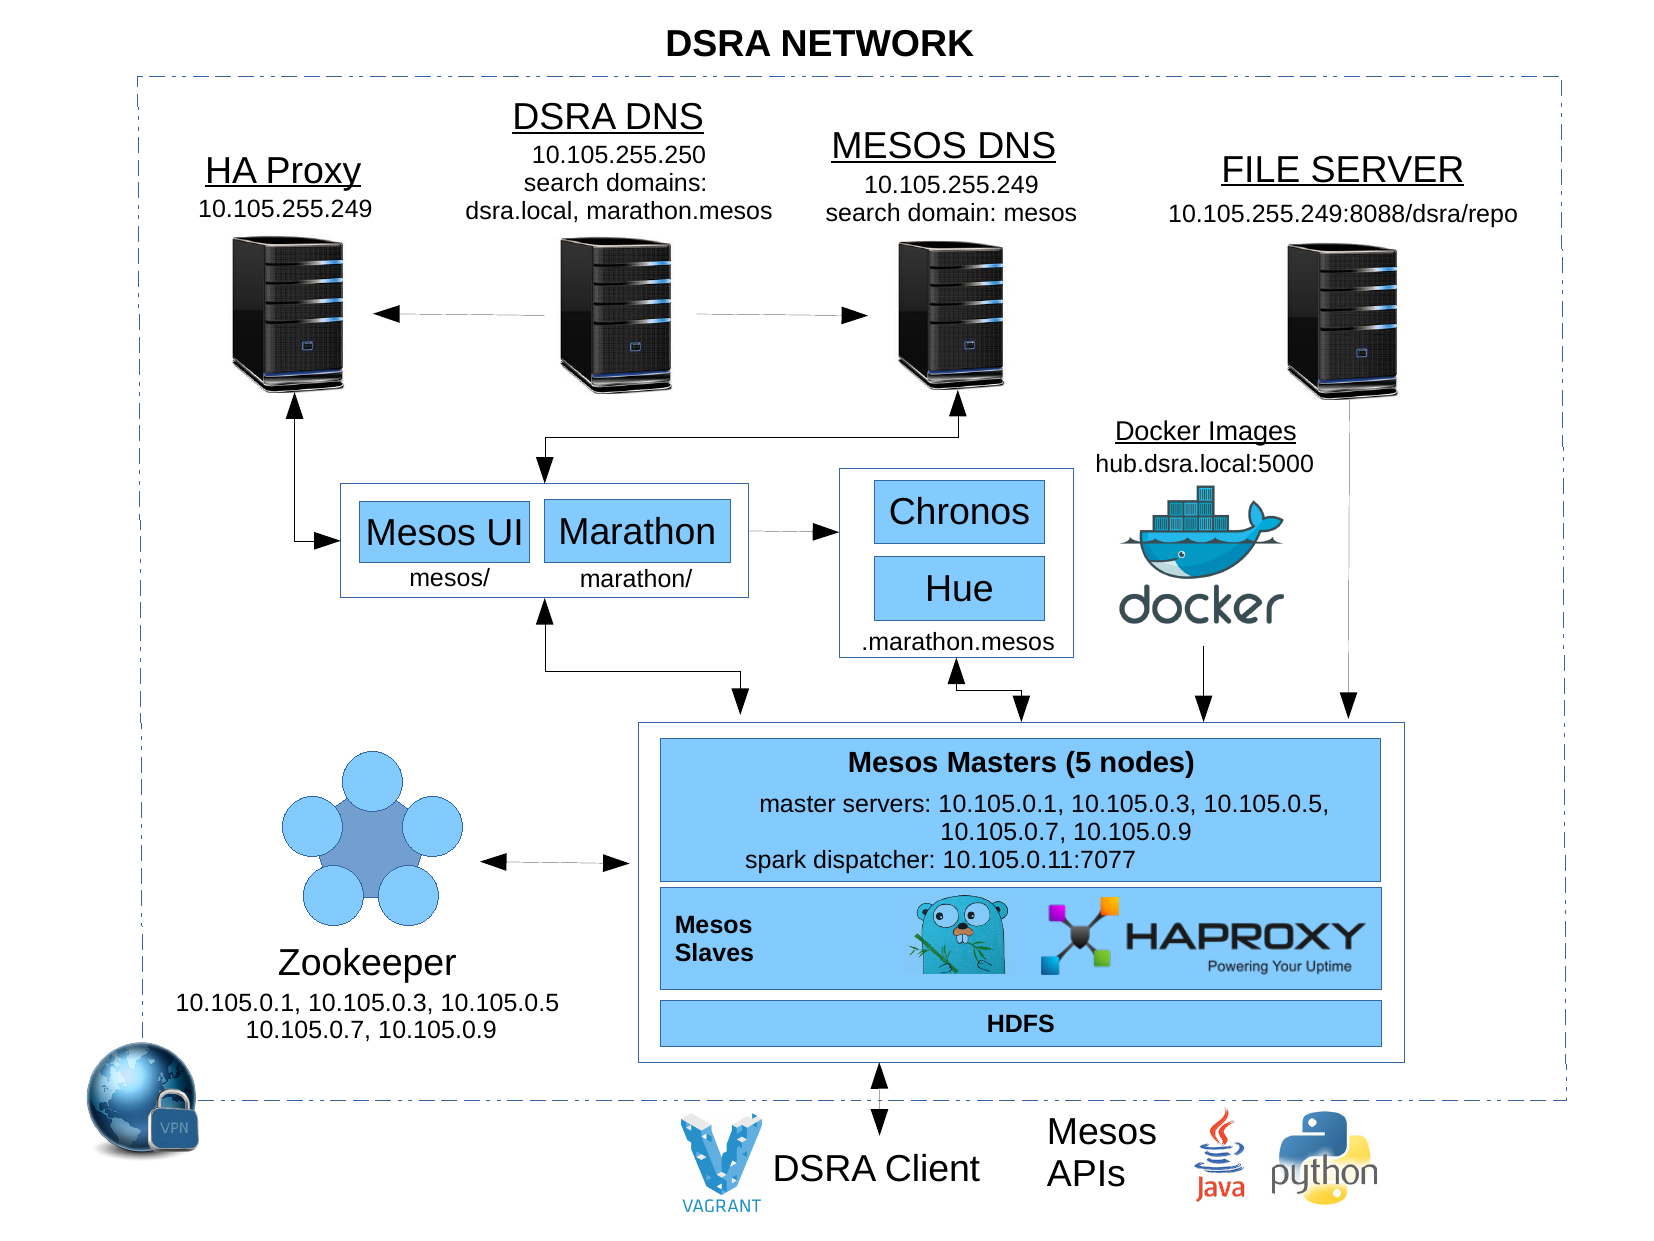

DSRA NETWORK
DSRA DNS
MESOS DNS
10.105.255.250
search domains:
dsra.local, marathon.mesos
FILE SERVER
HA Proxy
10.105.255.249
search domain: mesos
10.105.255.249
10.105.255.249:8088/dsra/repo
Docker Images
hub.dsra.local:5000
Chronos
Marathon
Mesos UI
mesos/
Hue
marathon/
.marathon.mesos
Mesos Masters (5 nodes)
 master servers: 10.105.0.1, 10.105.0.3, 10.105.0.5,
 10.105.0.7, 10.105.0.9
spark dispatcher: 10.105.0.11:7077
Mesos
Slaves
Zookeeper
10.105.0.1, 10.105.0.3, 10.105.0.5
10.105.0.7, 10.105.0.9
HDFS
Mesos
APIs
DSRA Client